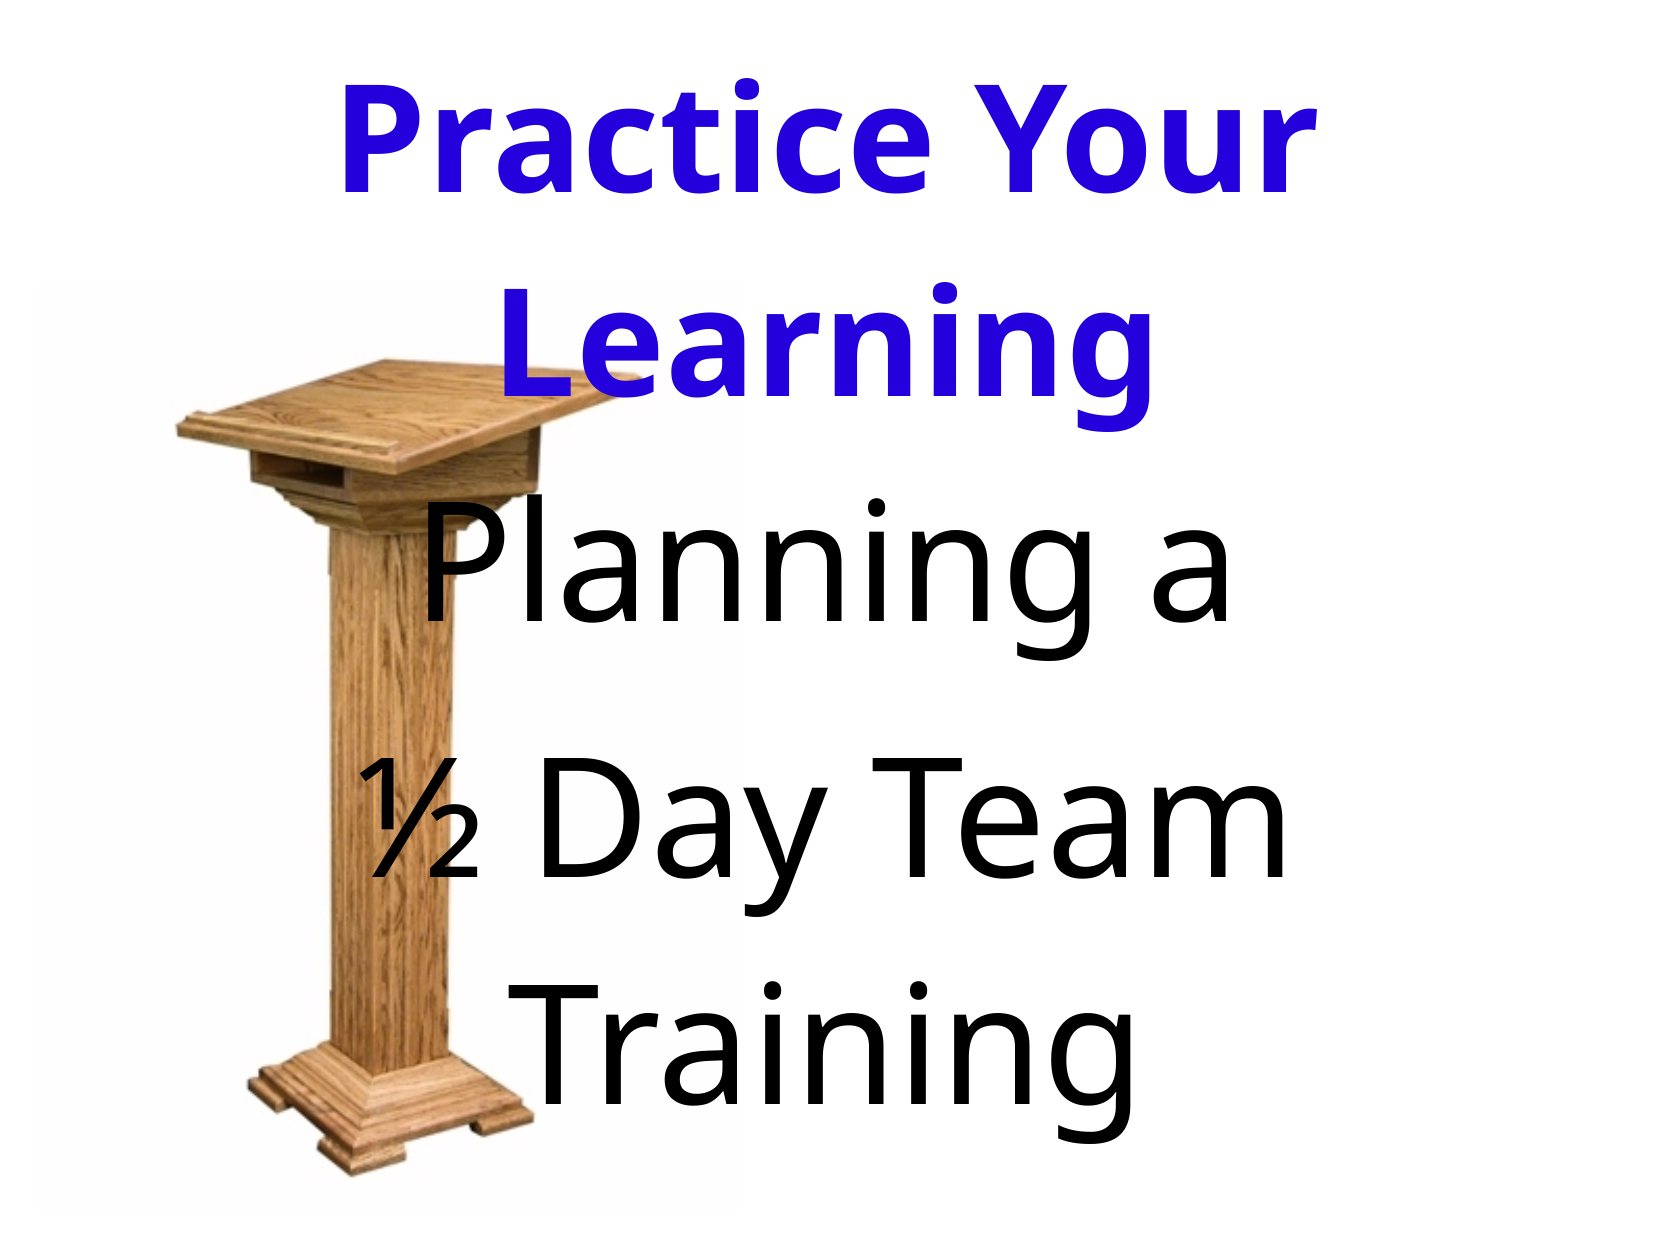

# Practice Your Learning
Planning a
½ Day Team Training